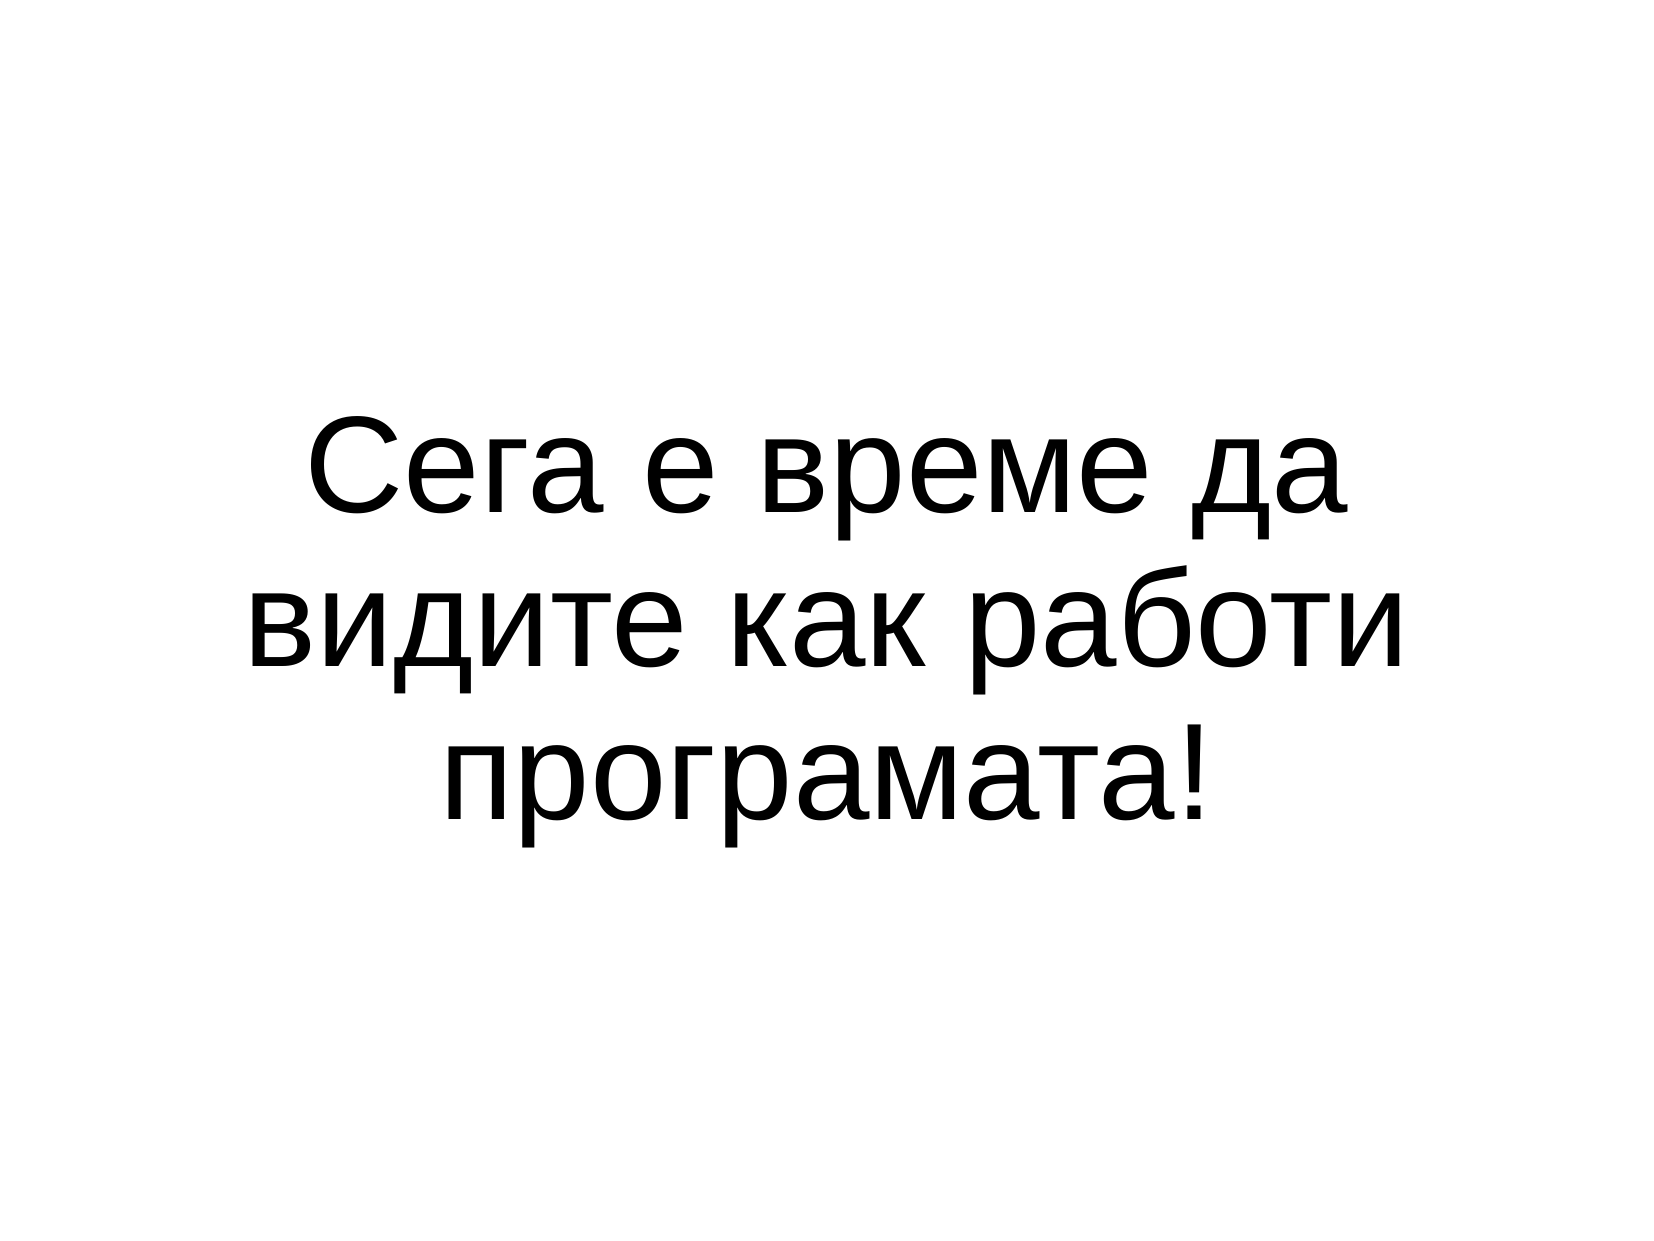

# Сега е време да видите как работи програмата!